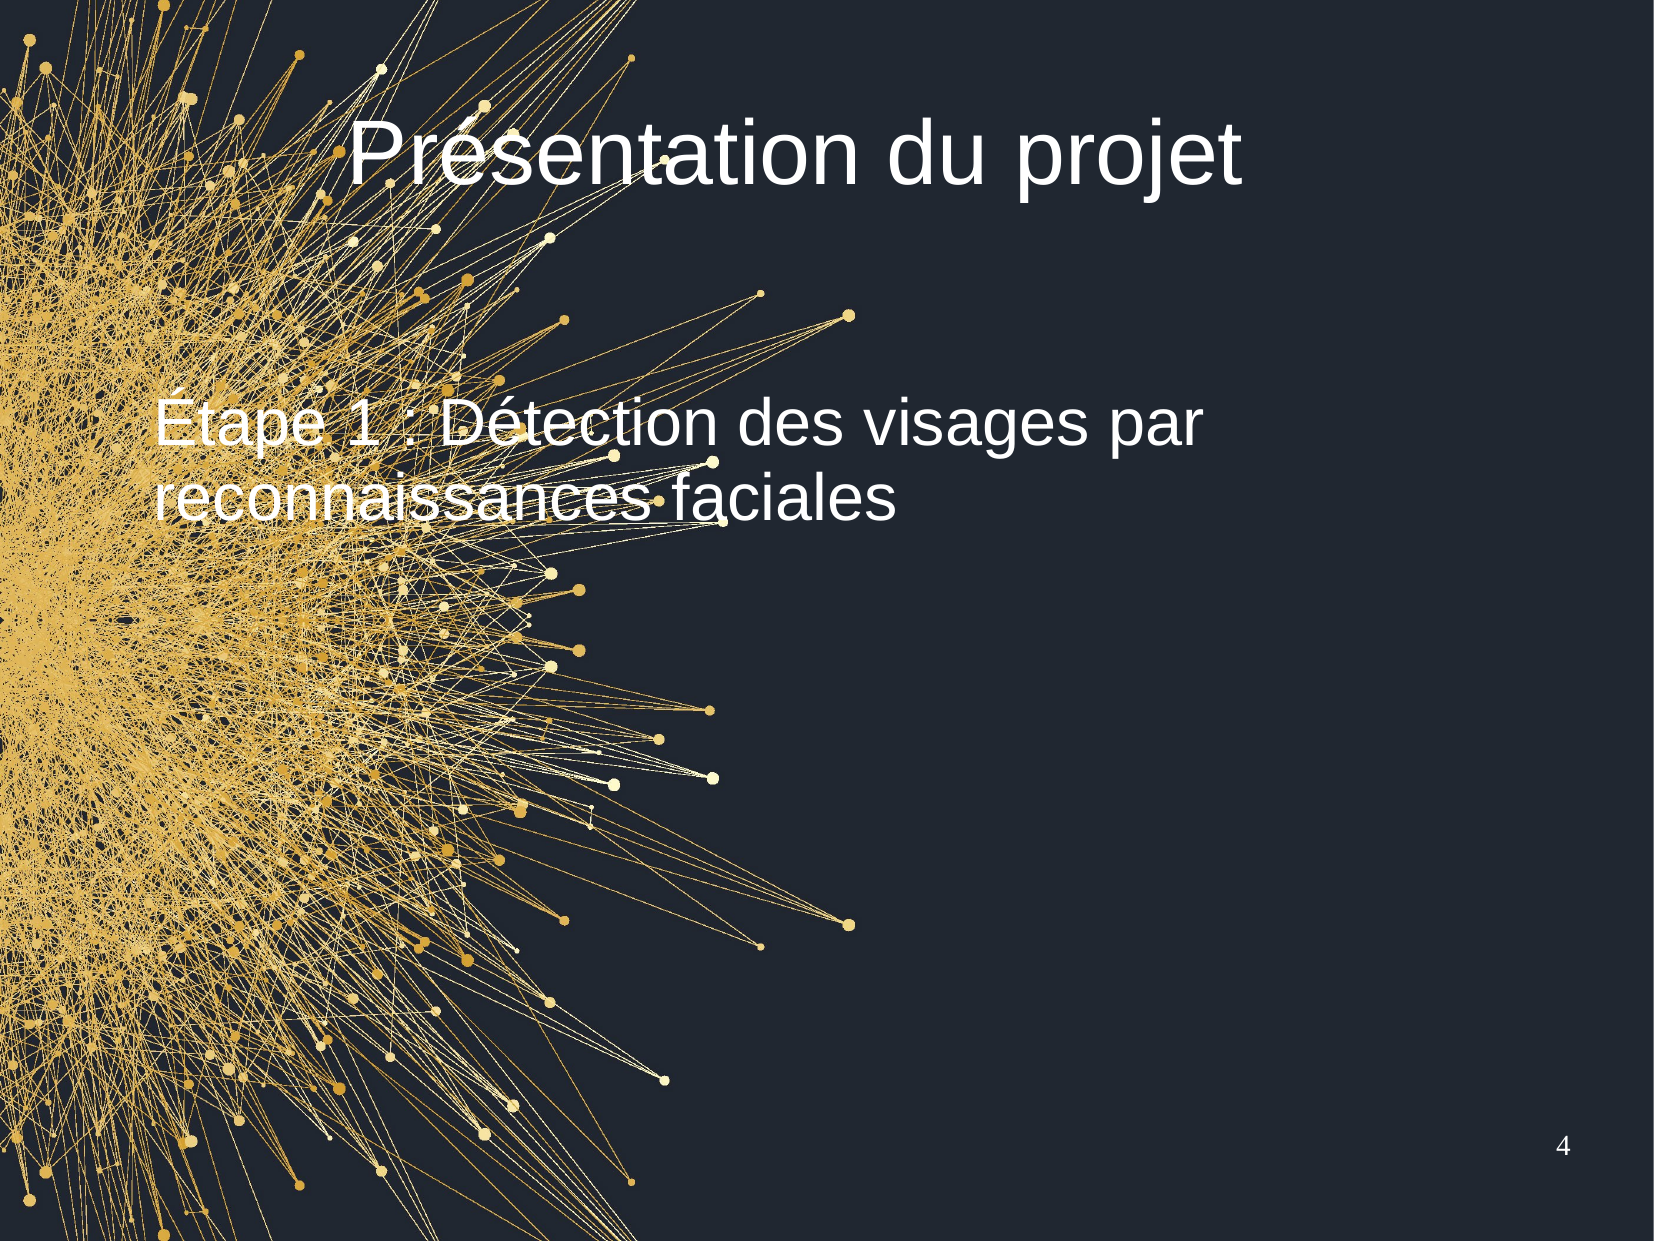

# Présentation du projet
Étape 1 : Détection des visages par reconnaissances faciales
4